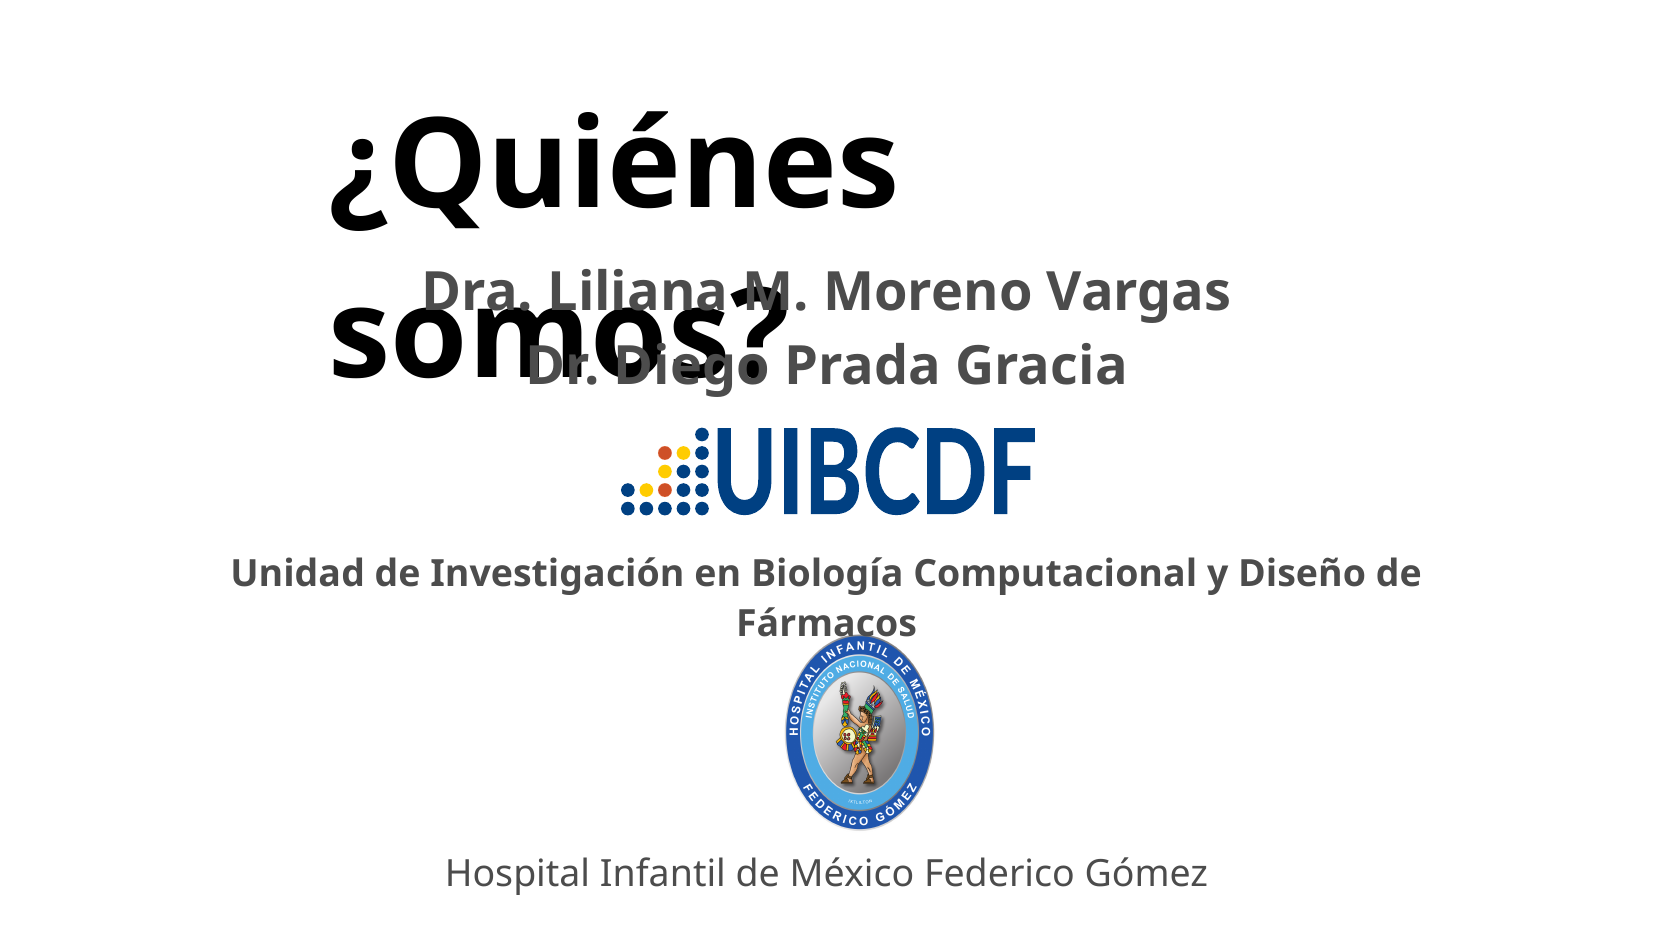

¿Quiénes somos?
Dra. Liliana M. Moreno Vargas
Dr. Diego Prada Gracia
Unidad de Investigación en Biología Computacional y Diseño de Fármacos
Hospital Infantil de México Federico Gómez